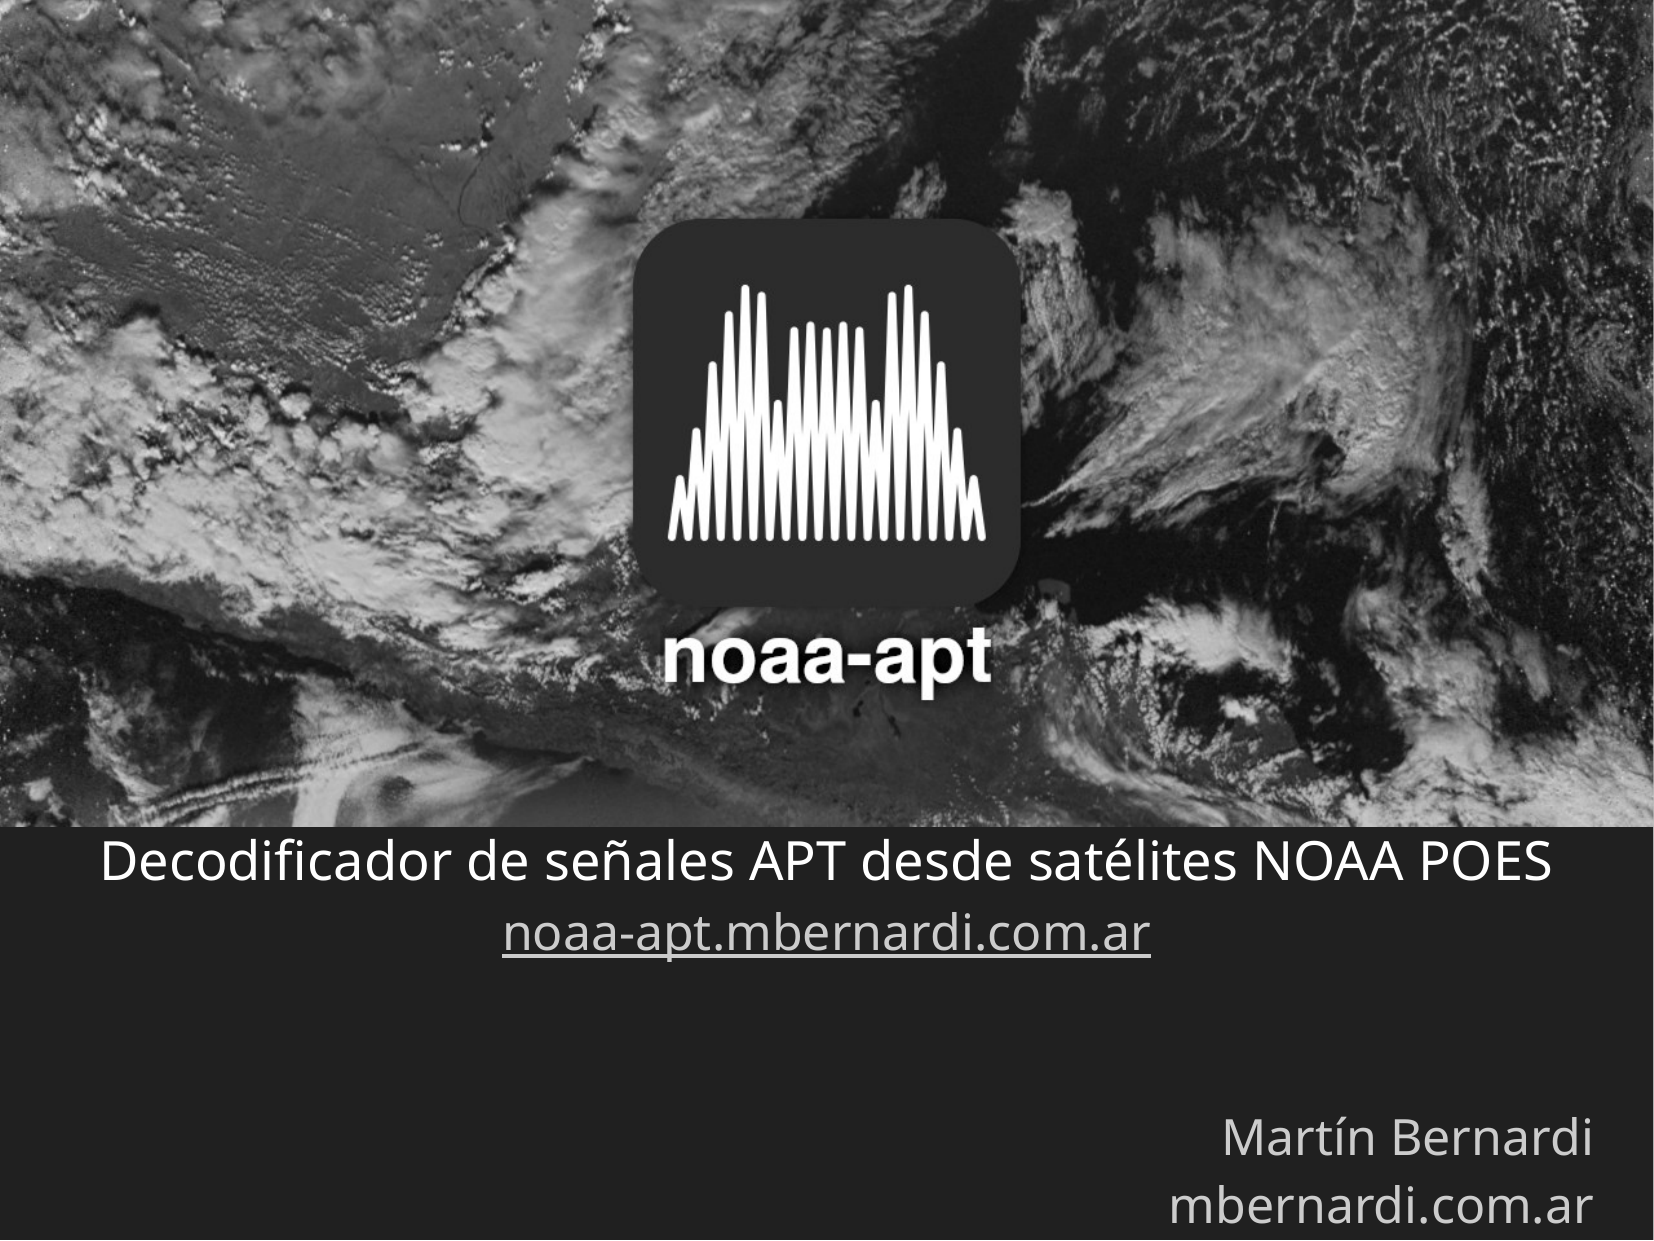

# noaa-apt
Decodificador de señales APT desde satélites NOAA POES
noaa-apt.mbernardi.com.ar
Martín Bernardi
mbernardi.com.ar